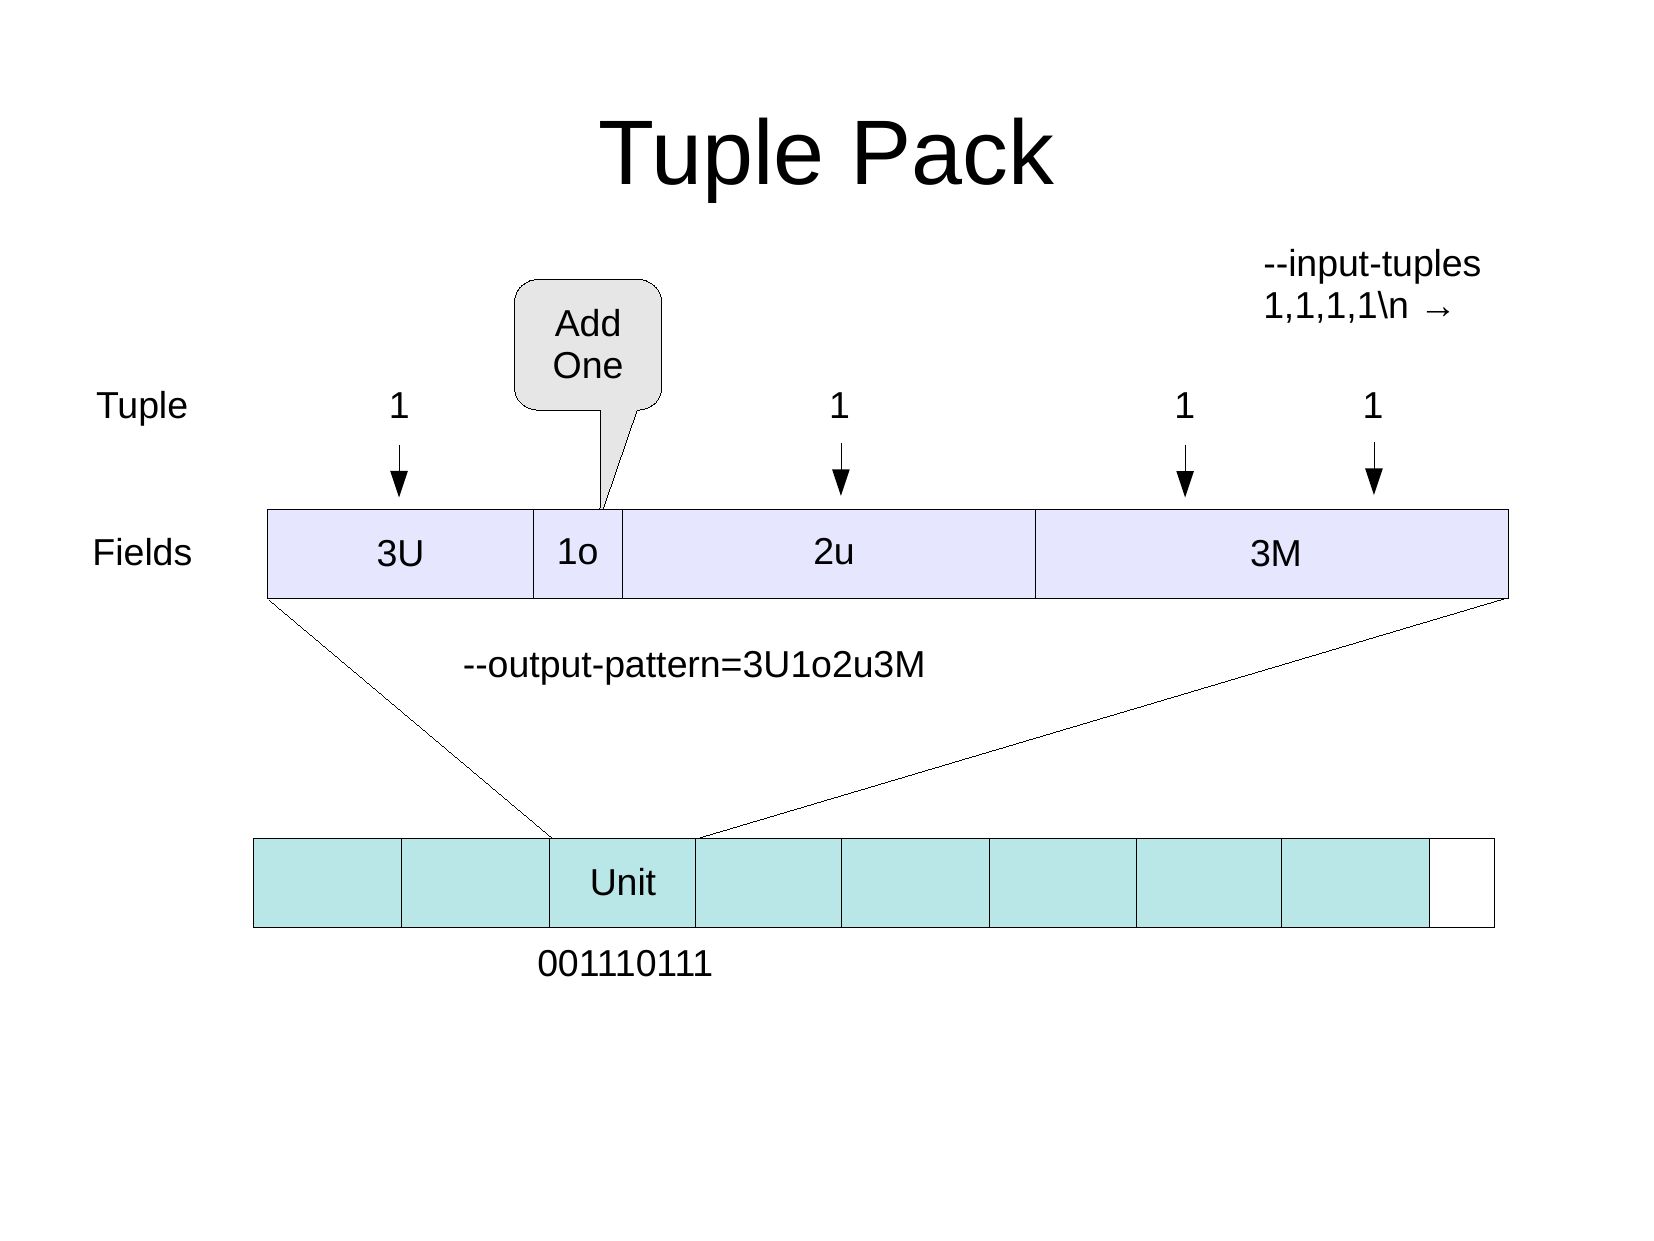

# Tuple Pack
--input-tuples
1,1,1,1\n →
Add
One
Tuple
1
1
1
1
1o
2u
Fields
3U
3M
--output-pattern=3U1o2u3M
Unit
001110111